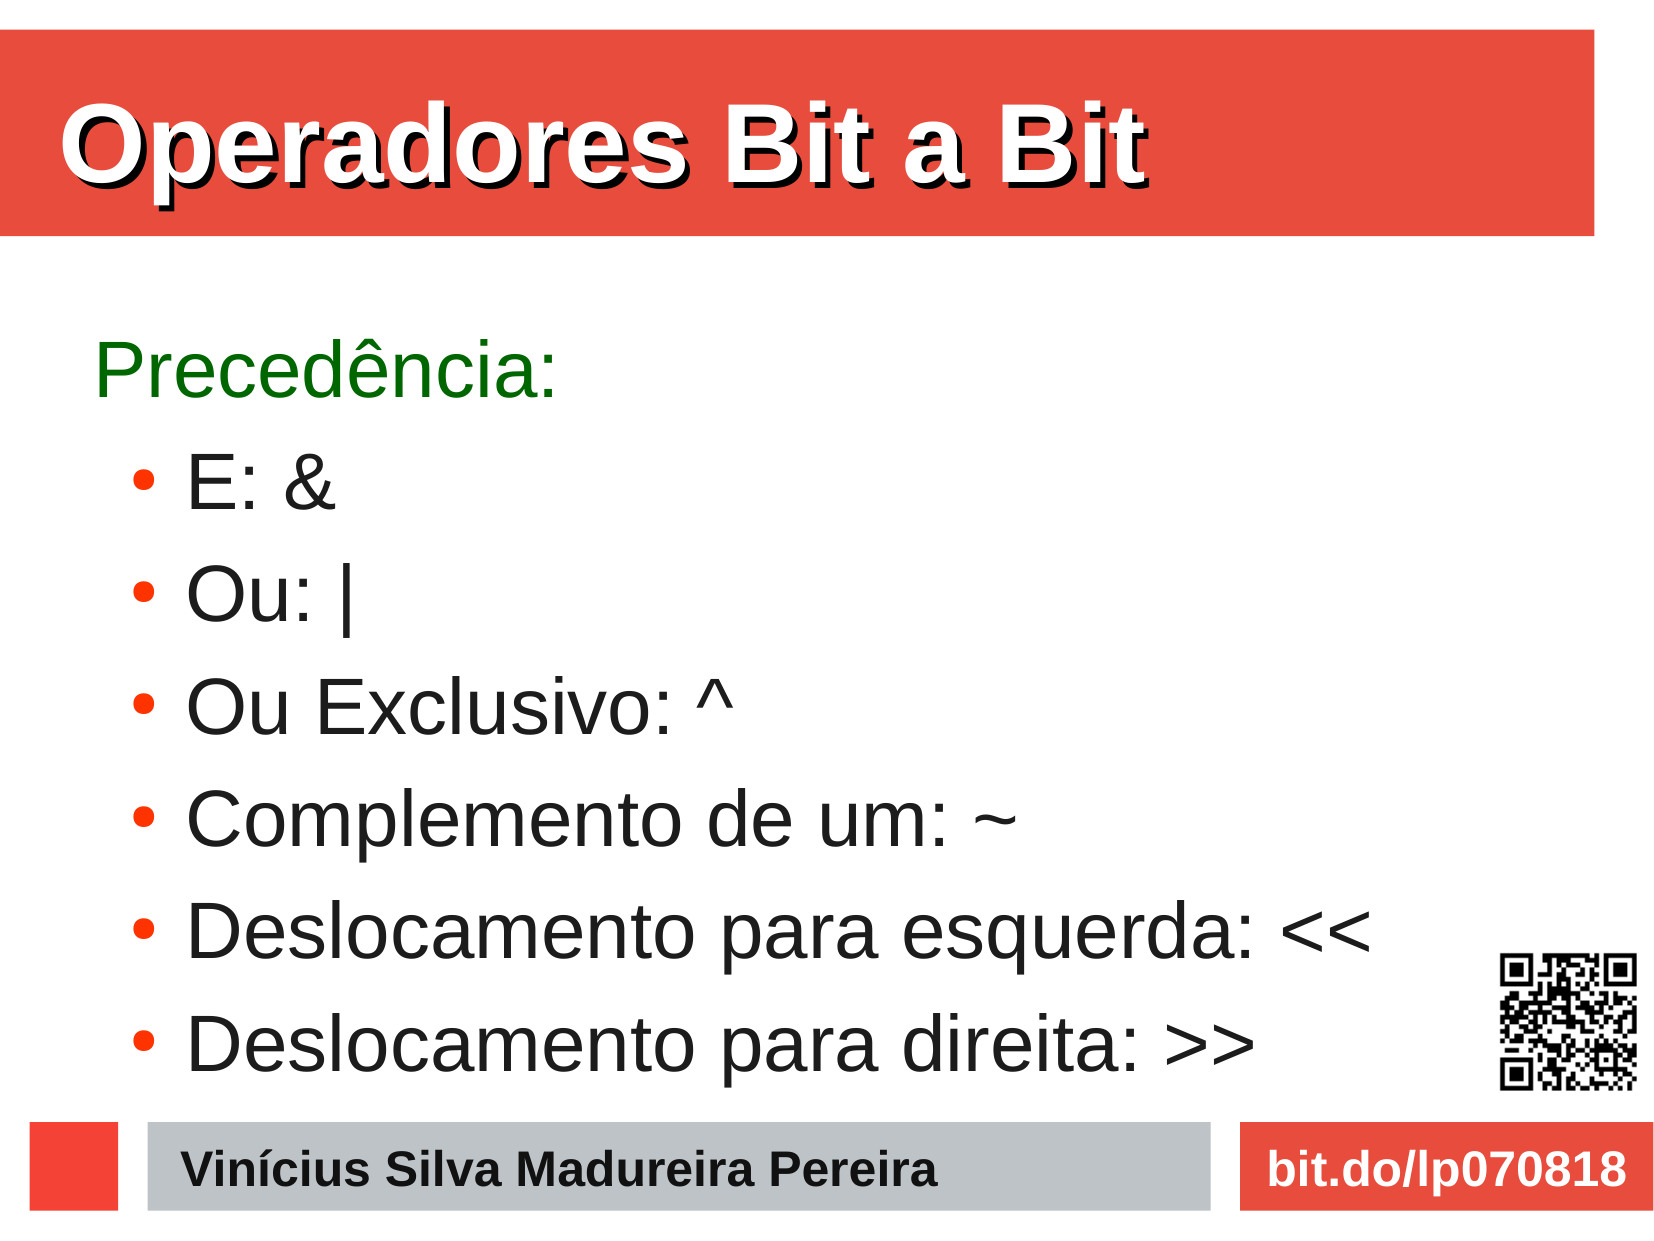

# Operadores Bit a Bit
Precedência:
 E: &
 Ou: |
 Ou Exclusivo: ^
 Complemento de um: ~
 Deslocamento para esquerda: <<
 Deslocamento para direita: >>
Vinícius Silva Madureira Pereira
bit.do/lp070818